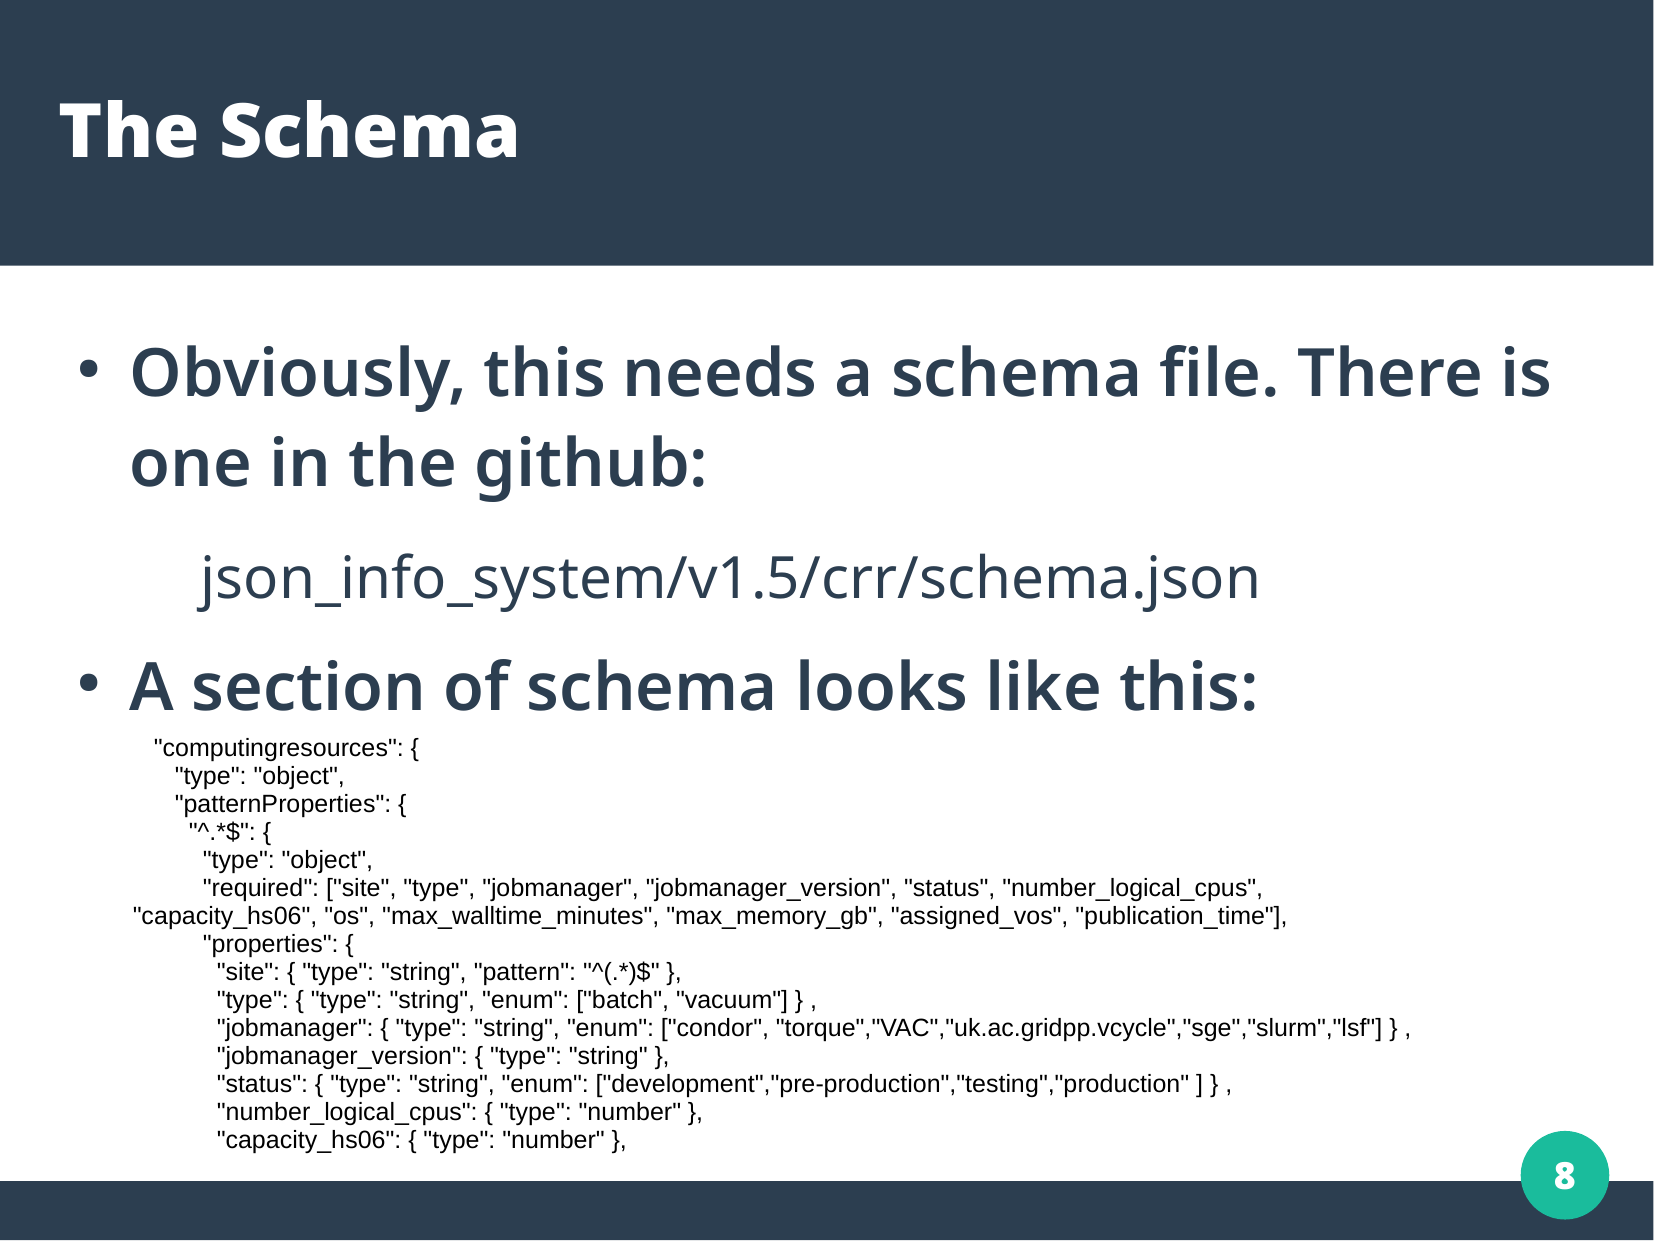

# The Schema
Obviously, this needs a schema file. There is one in the github:
json_info_system/v1.5/crr/schema.json
A section of schema looks like this:
 "computingresources": {
 "type": "object",
 "patternProperties": {
 "^.*$": {
 "type": "object",
 "required": ["site", "type", "jobmanager", "jobmanager_version", "status", "number_logical_cpus", "capacity_hs06", "os", "max_walltime_minutes", "max_memory_gb", "assigned_vos", "publication_time"],
 "properties": {
 "site": { "type": "string", "pattern": "^(.*)$" },
 "type": { "type": "string", "enum": ["batch", "vacuum"] } ,
 "jobmanager": { "type": "string", "enum": ["condor", "torque","VAC","uk.ac.gridpp.vcycle","sge","slurm","lsf"] } ,
 "jobmanager_version": { "type": "string" },
 "status": { "type": "string", "enum": ["development","pre-production","testing","production" ] } ,
 "number_logical_cpus": { "type": "number" },
 "capacity_hs06": { "type": "number" },
8